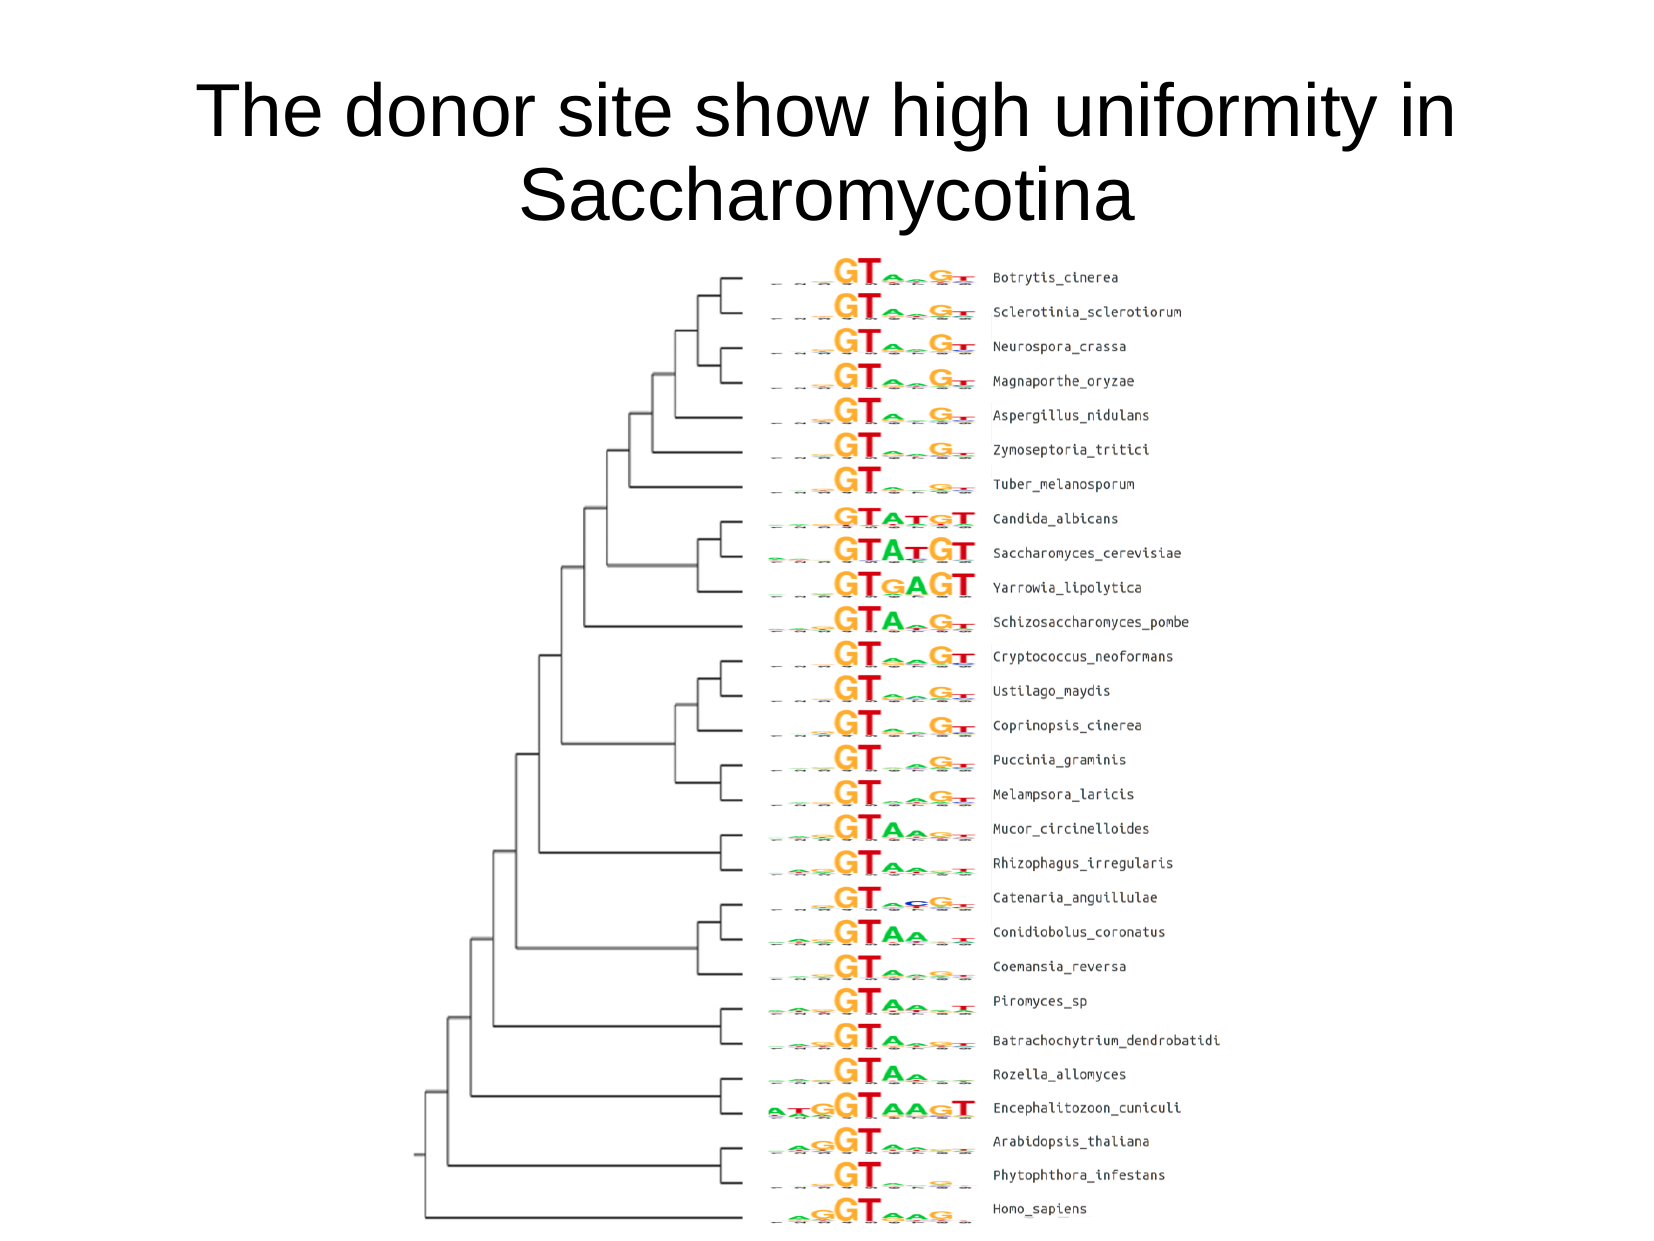

# The donor site show high uniformity in Saccharomycotina